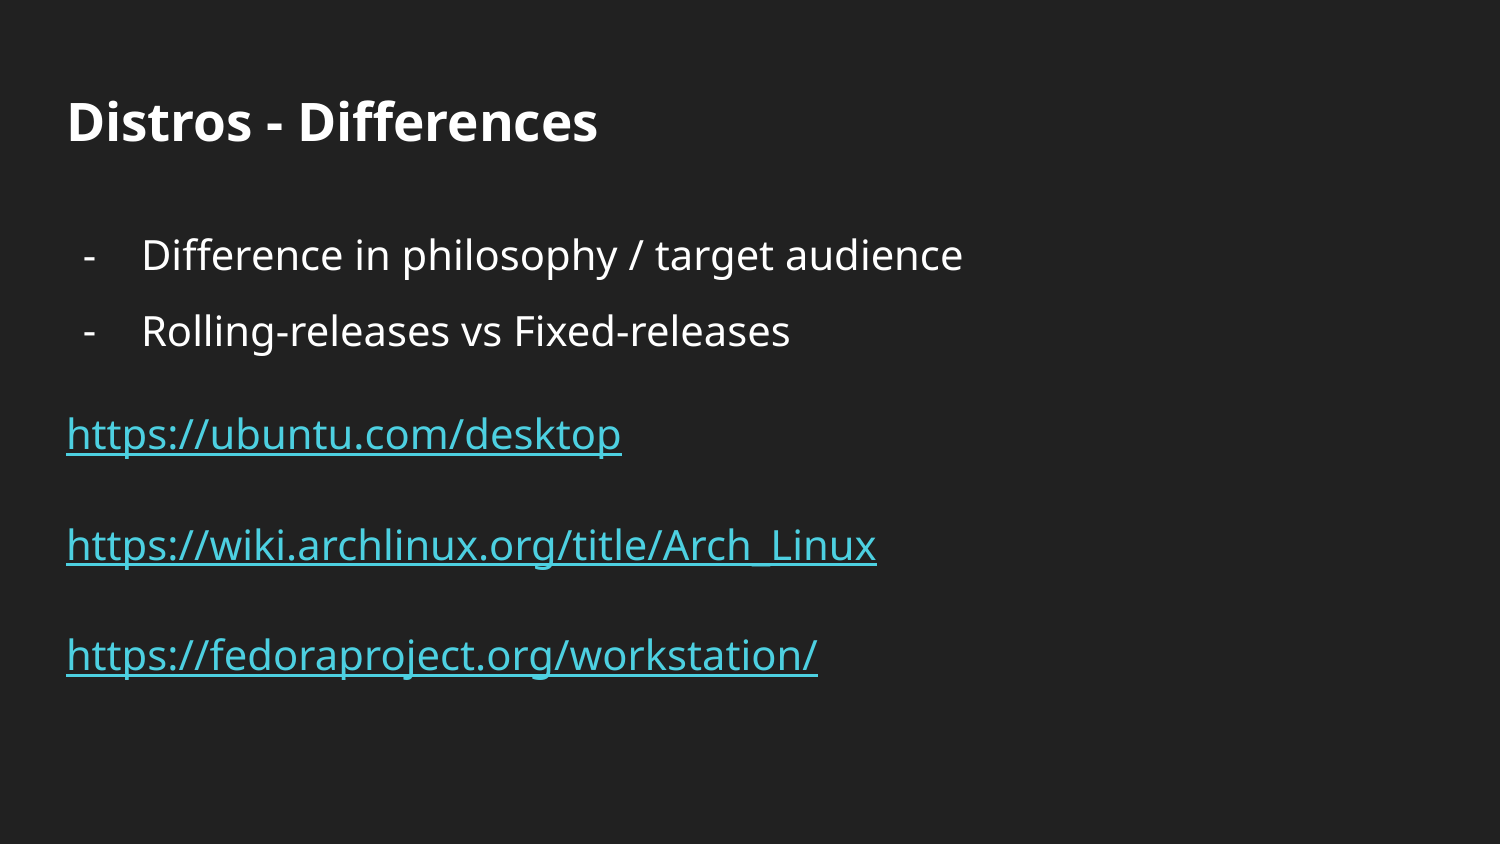

# Distros - Differences
Difference in philosophy / target audience
Rolling-releases vs Fixed-releases
https://ubuntu.com/desktop
https://wiki.archlinux.org/title/Arch_Linux
https://fedoraproject.org/workstation/